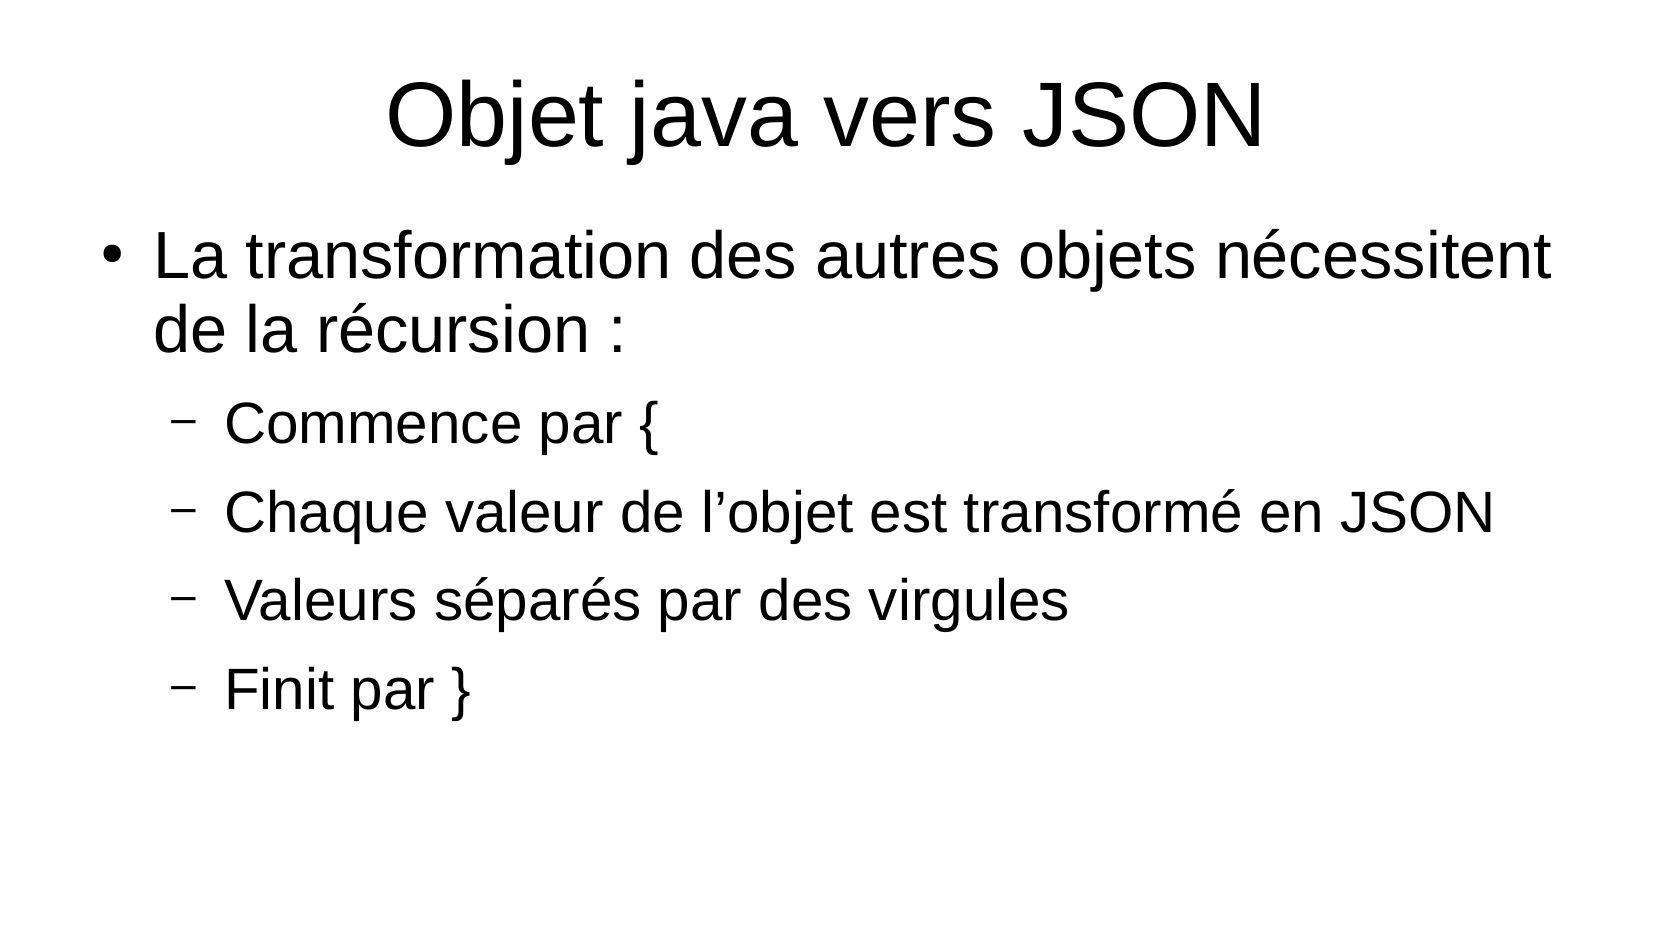

# Objet java vers JSON
La transformation des autres objets nécessitent de la récursion :
Commence par {
Chaque valeur de l’objet est transformé en JSON
Valeurs séparés par des virgules
Finit par }